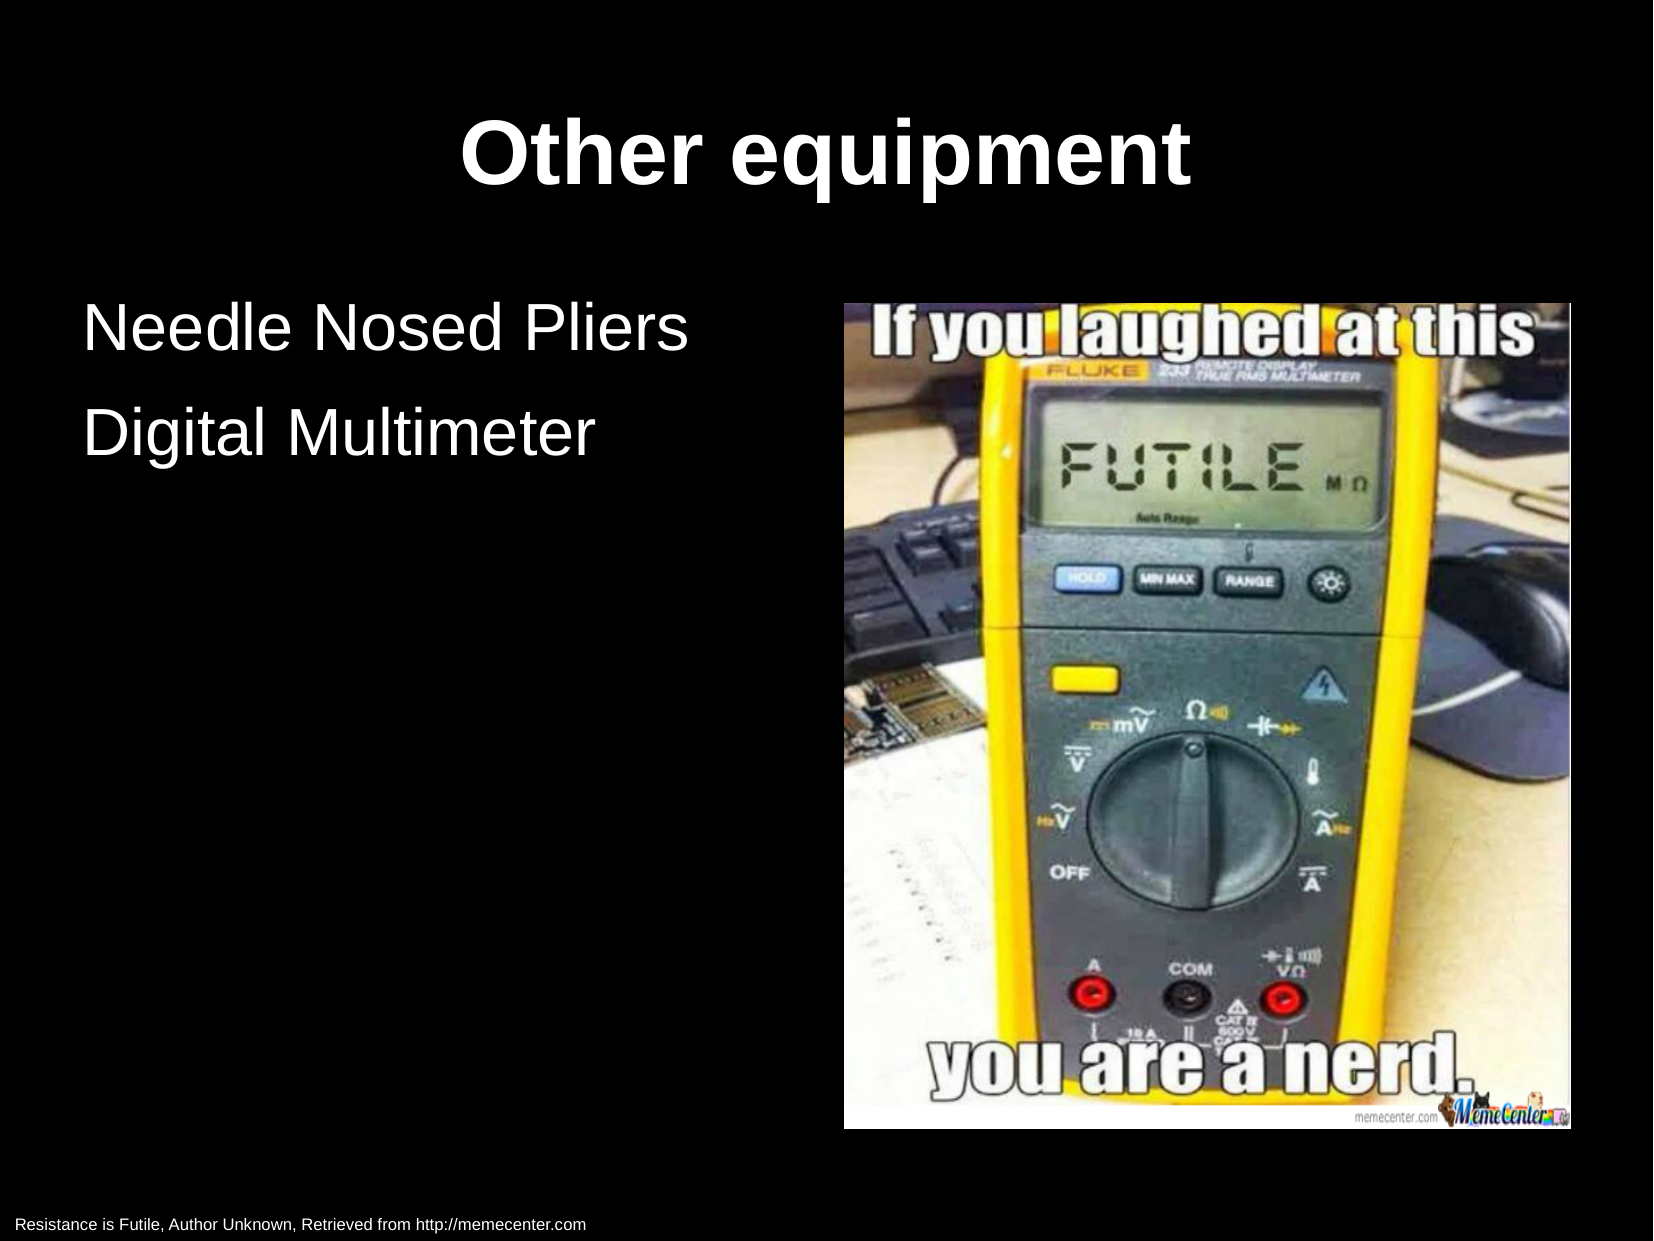

# Other equipment
Needle Nosed Pliers
Digital Multimeter
Resistance is Futile, Author Unknown, Retrieved from http://memecenter.com